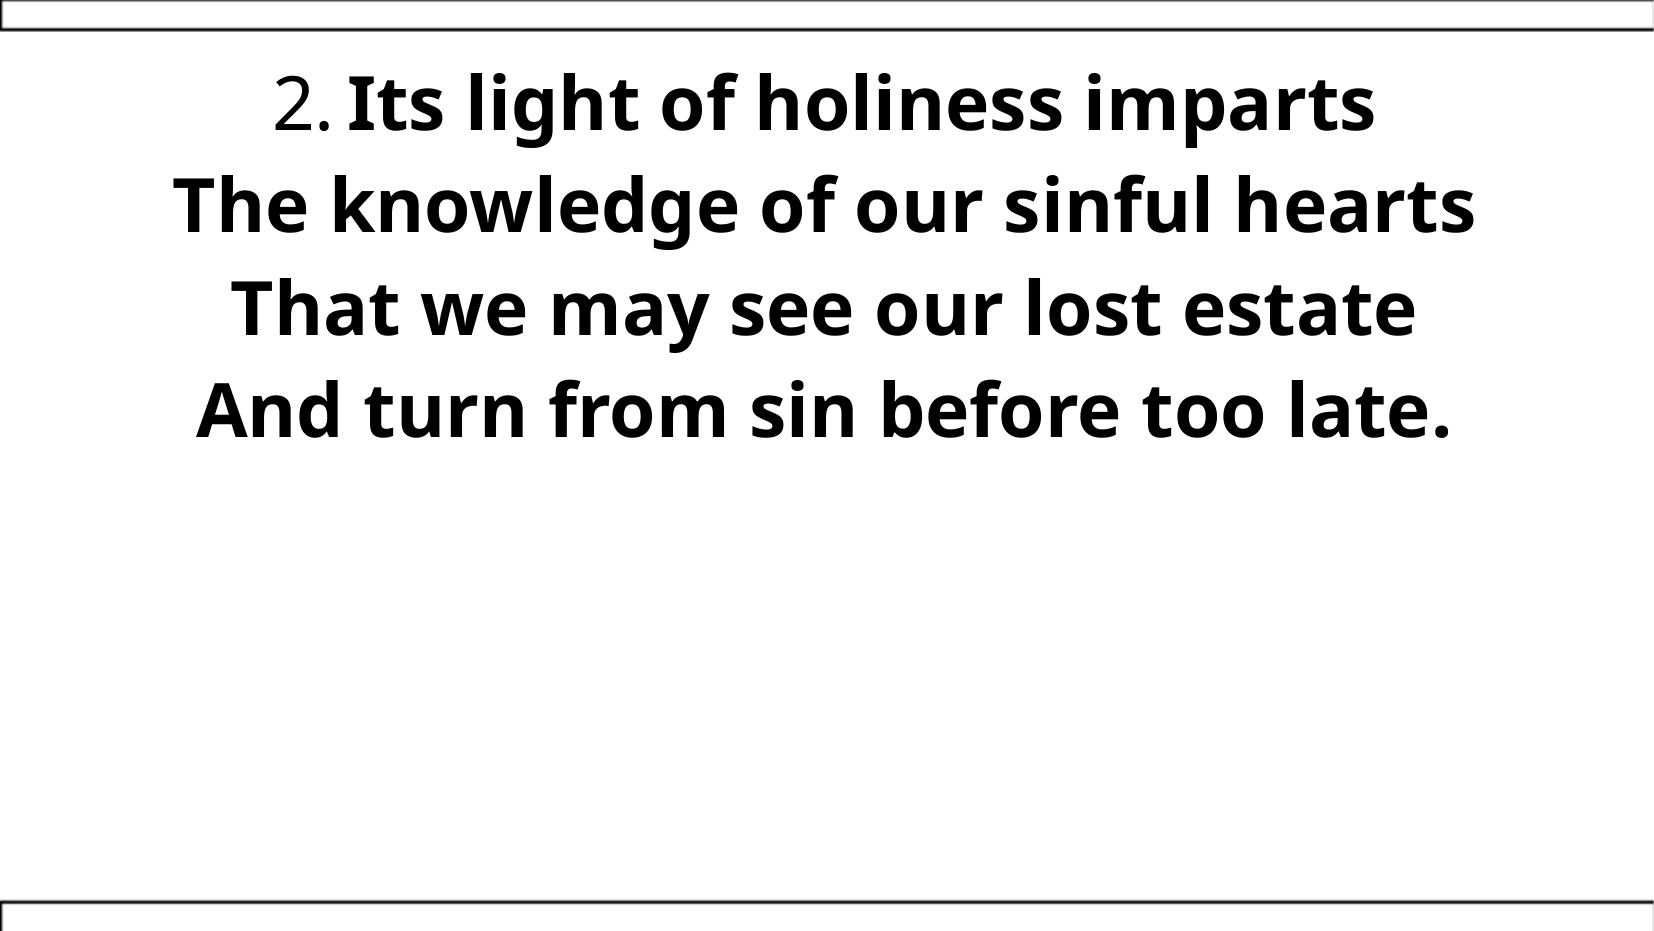

2.	Its light of holiness imparts
The knowledge of our sinful hearts
That we may see our lost estate
And turn from sin before too late.